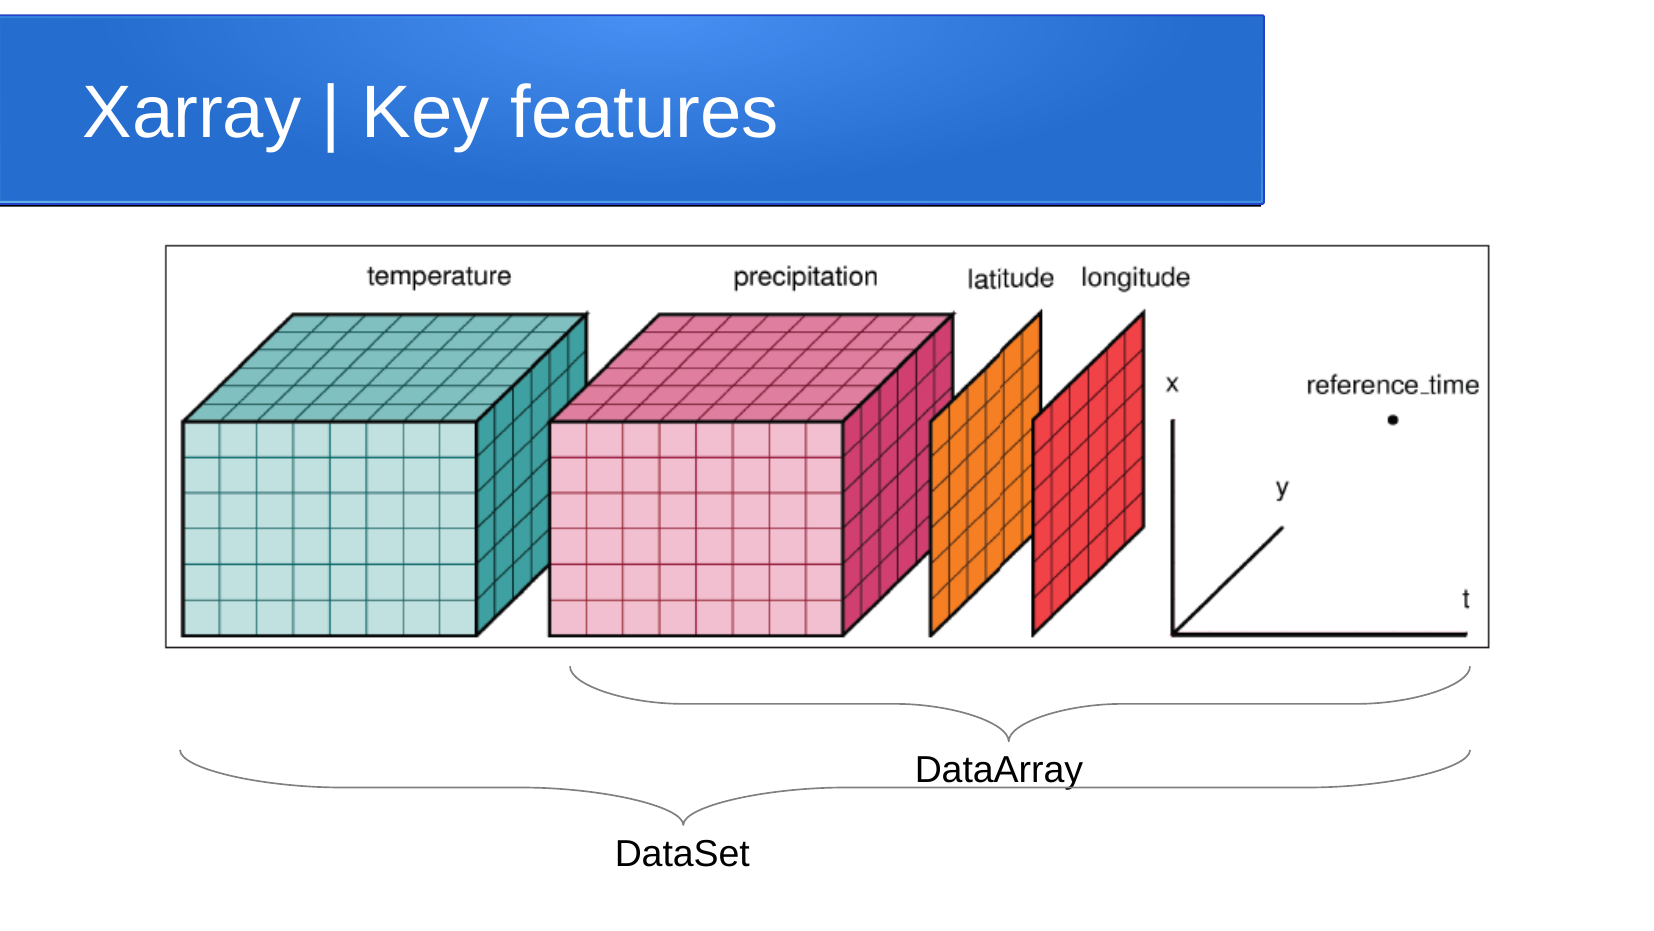

# Xarray | Key features
DataArray
DataSet